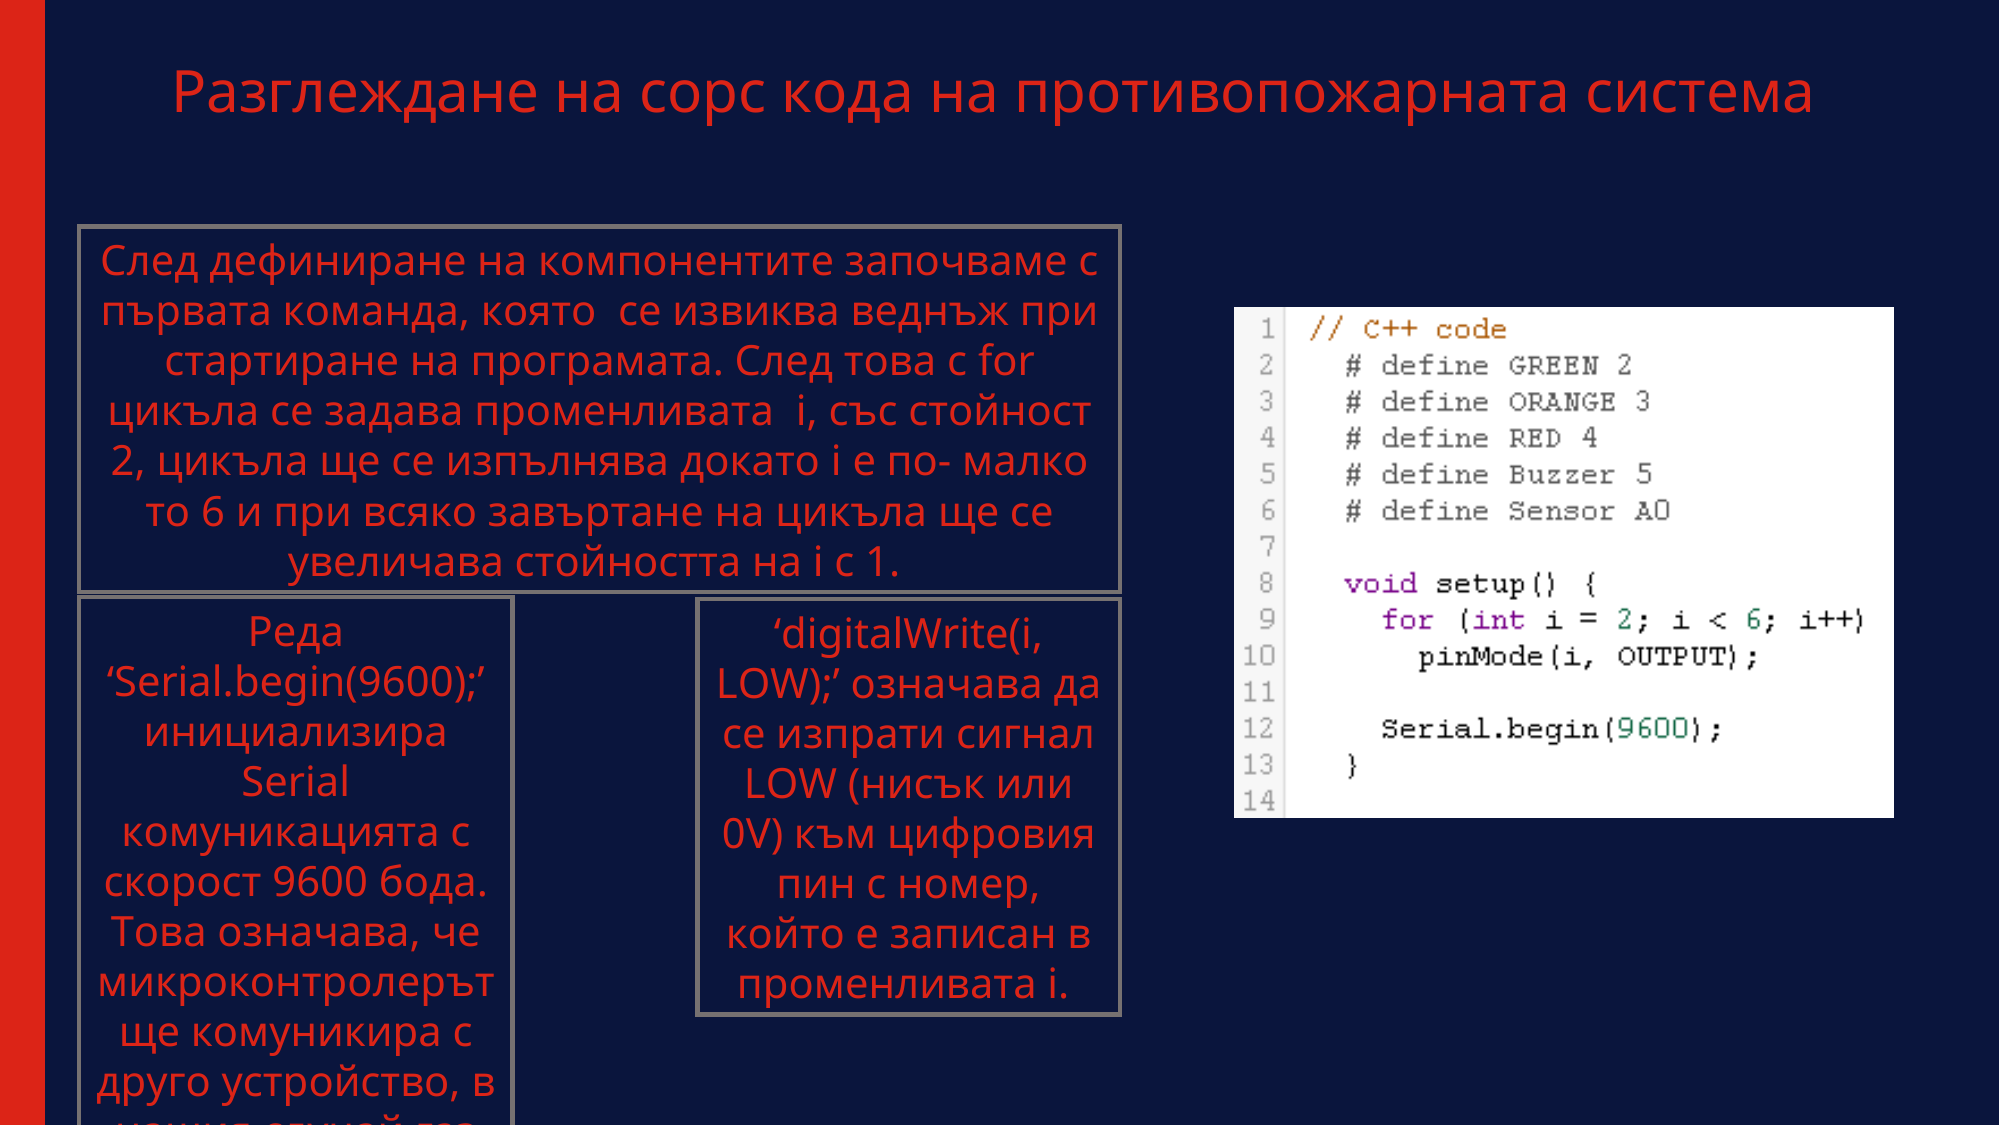

# Разглеждане на сорс кода на противопожарната система
След дефиниране на компонентите започваме с първата команда, която се извиква веднъж при стартиране на програмата. След това с for цикъла се задава променливата i, със стойност 2, цикъла ще се изпълнява докато i е по- малко то 6 и при всяко завъртане на цикъла ще се увеличава стойността на i с 1.
Реда ‘Serial.begin(9600);’ инициализира Serial комуникацията с скорост 9600 бода. Това означава, че микроконтролерът ще комуникира с друго устройство, в нашия случай газ сензора
‘digitalWrite(i, LOW);’ означава да се изпрати сигнал LOW (нисък или 0V) към цифровия пин с номер, който е записан в променливата i.